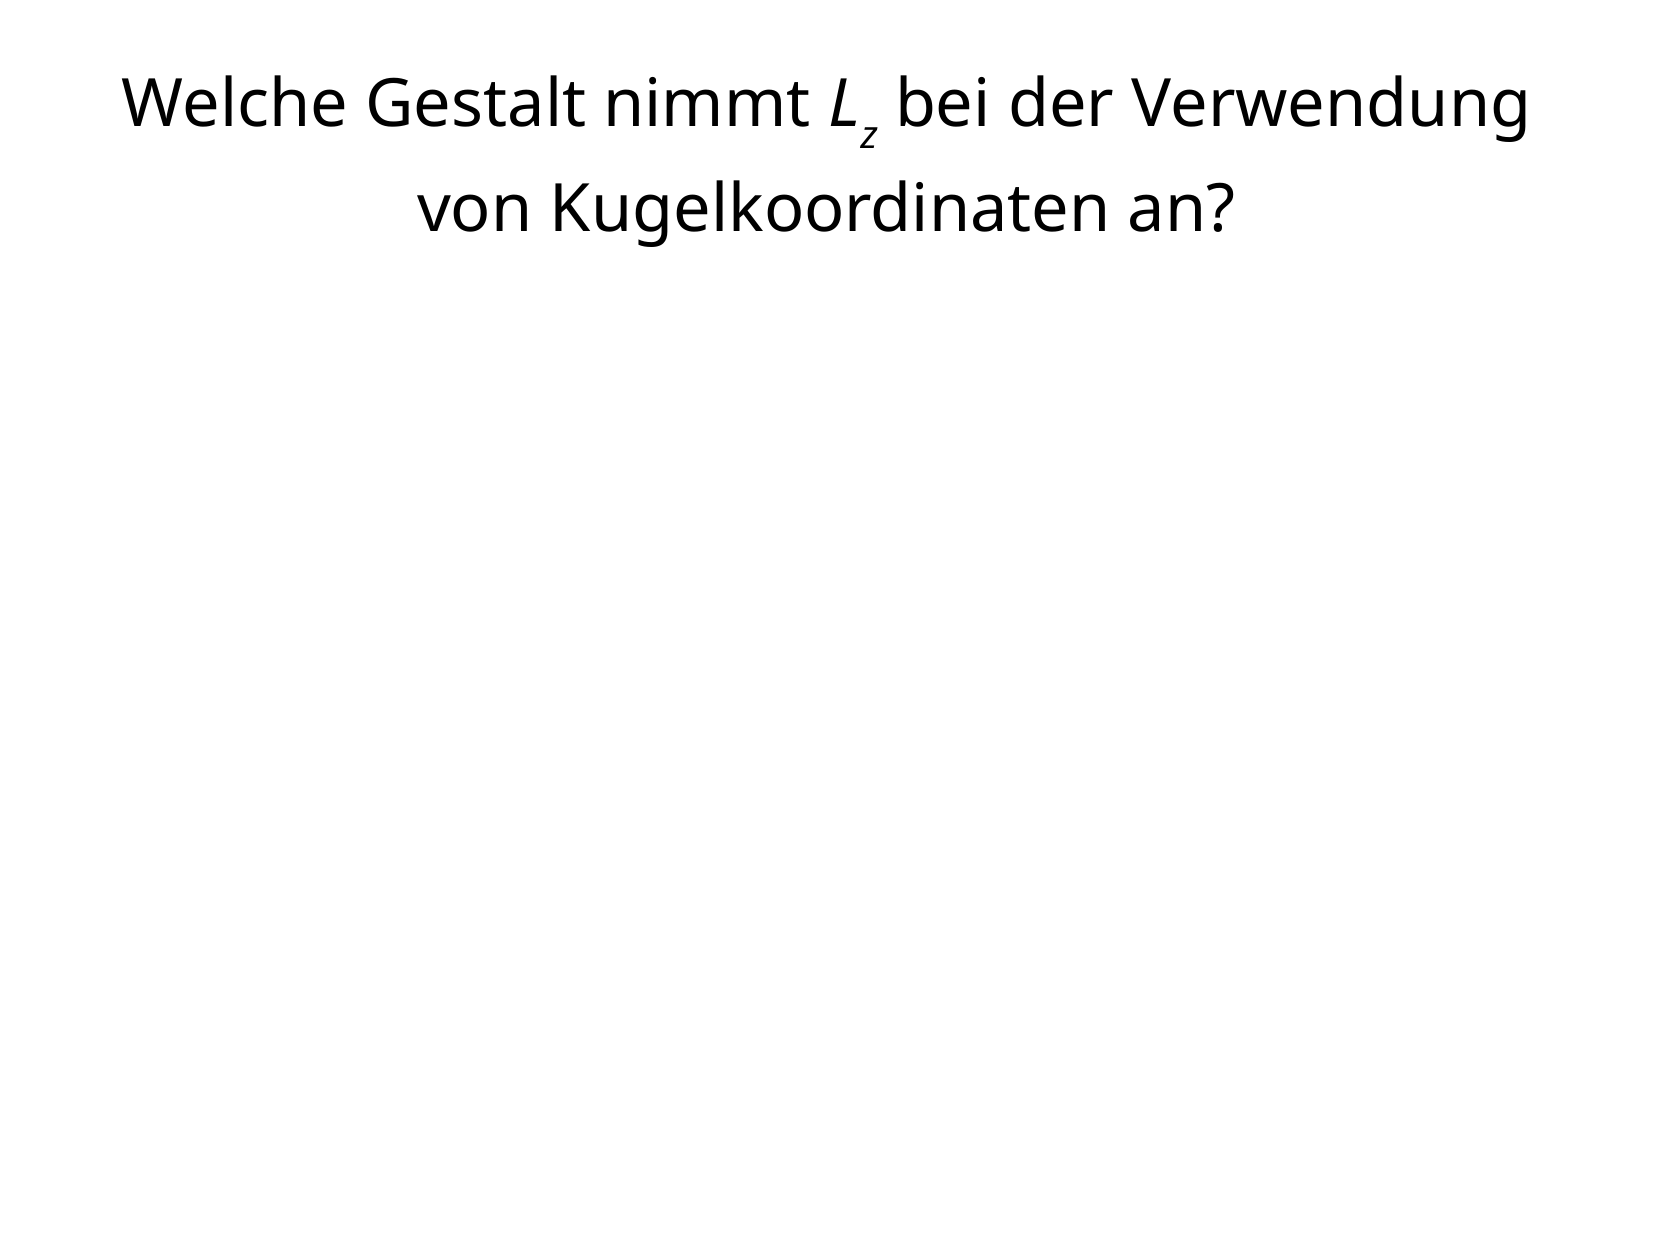

# Welche Gestalt nimmt Lz bei der Verwendung von Kugelkoordinaten an?